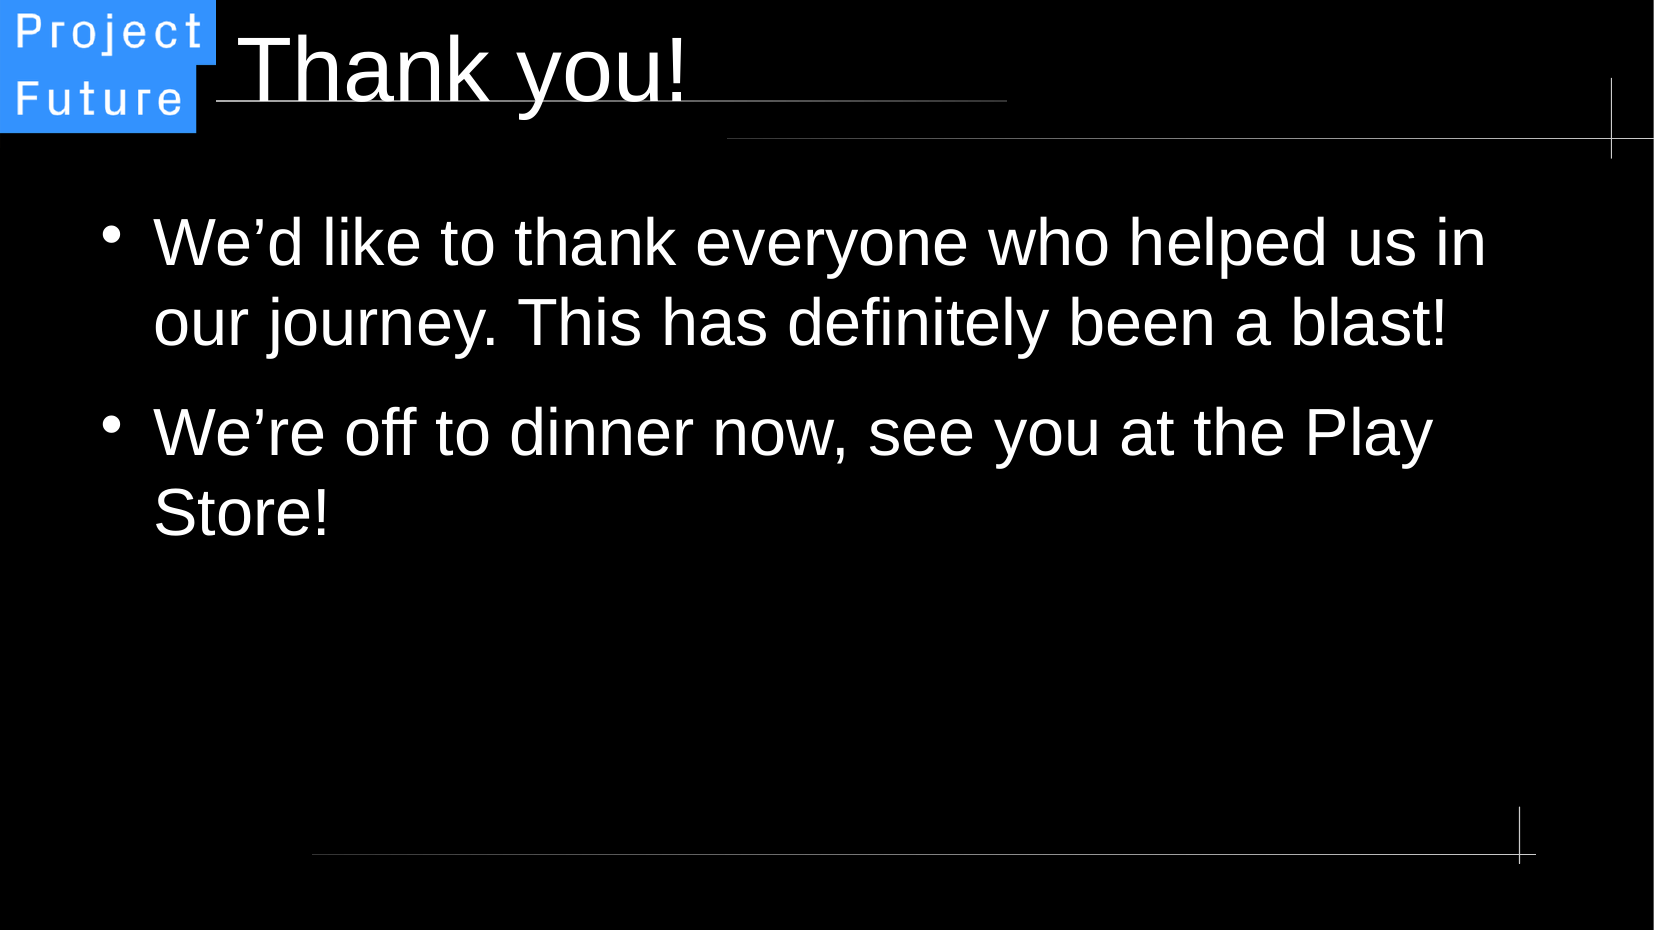

# Thank you!
We’d like to thank everyone who helped us in our journey. This has definitely been a blast!
We’re off to dinner now, see you at the Play Store!